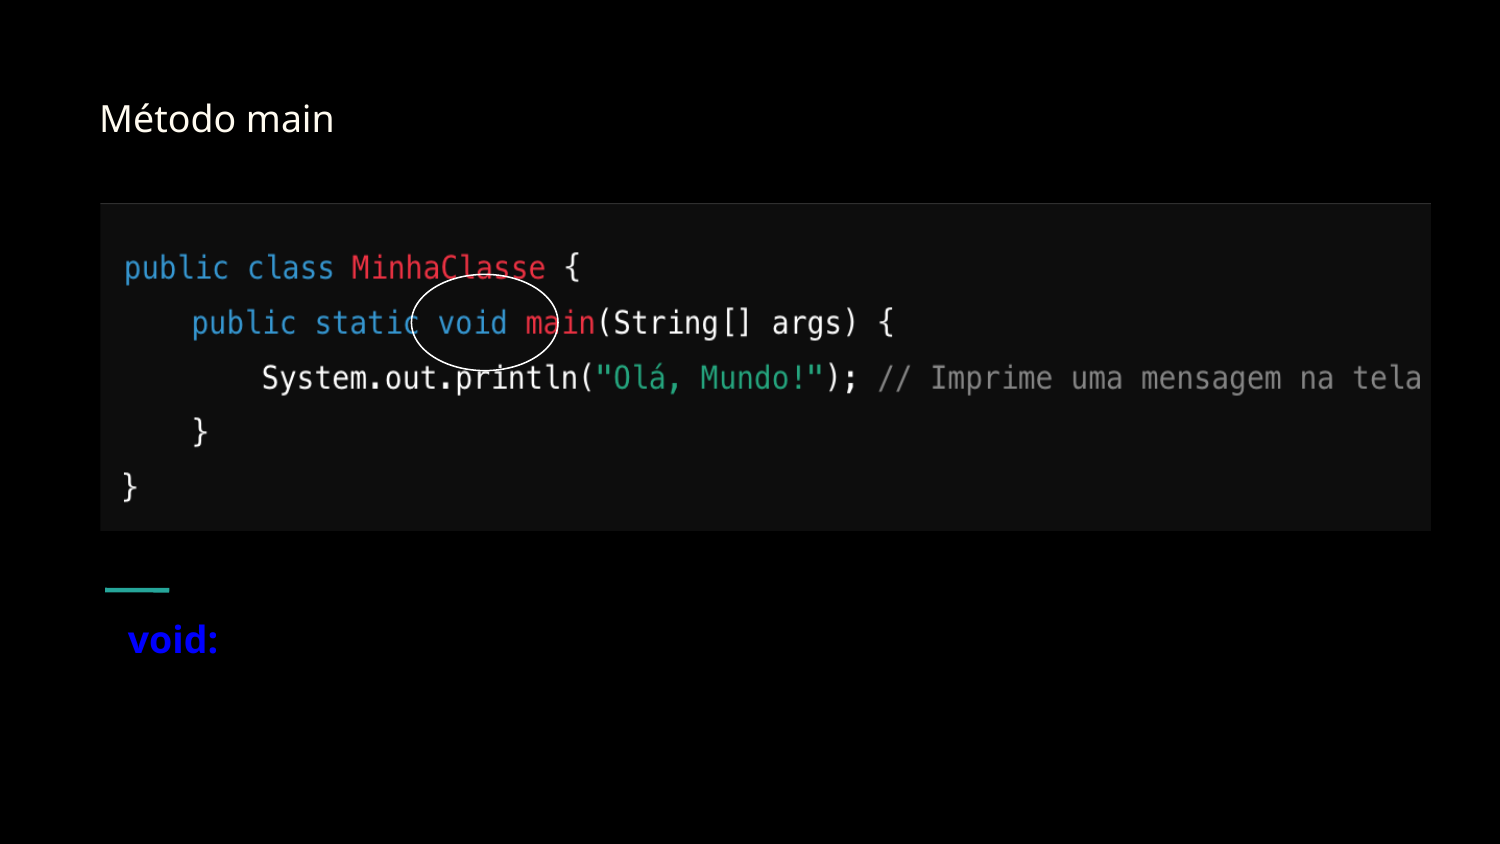

# Método main
void: Indica que o método não retorna nenhum valor.